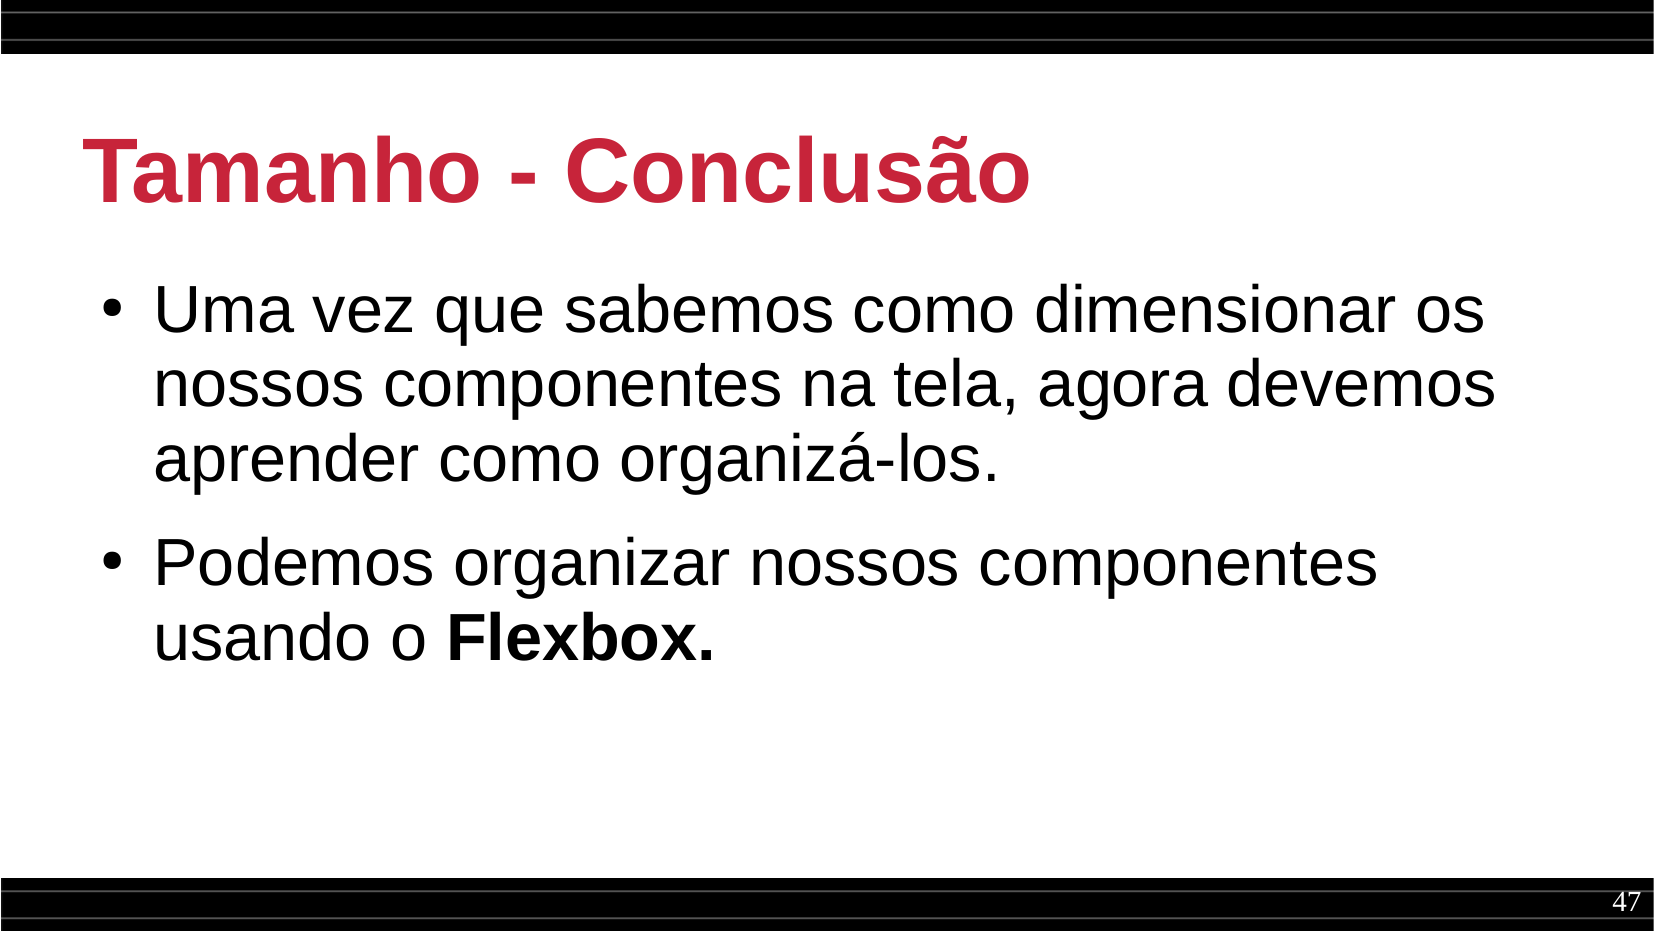

# Tamanho - Conclusão
Uma vez que sabemos como dimensionar os nossos componentes na tela, agora devemos aprender como organizá-los.
Podemos organizar nossos componentes usando o Flexbox.